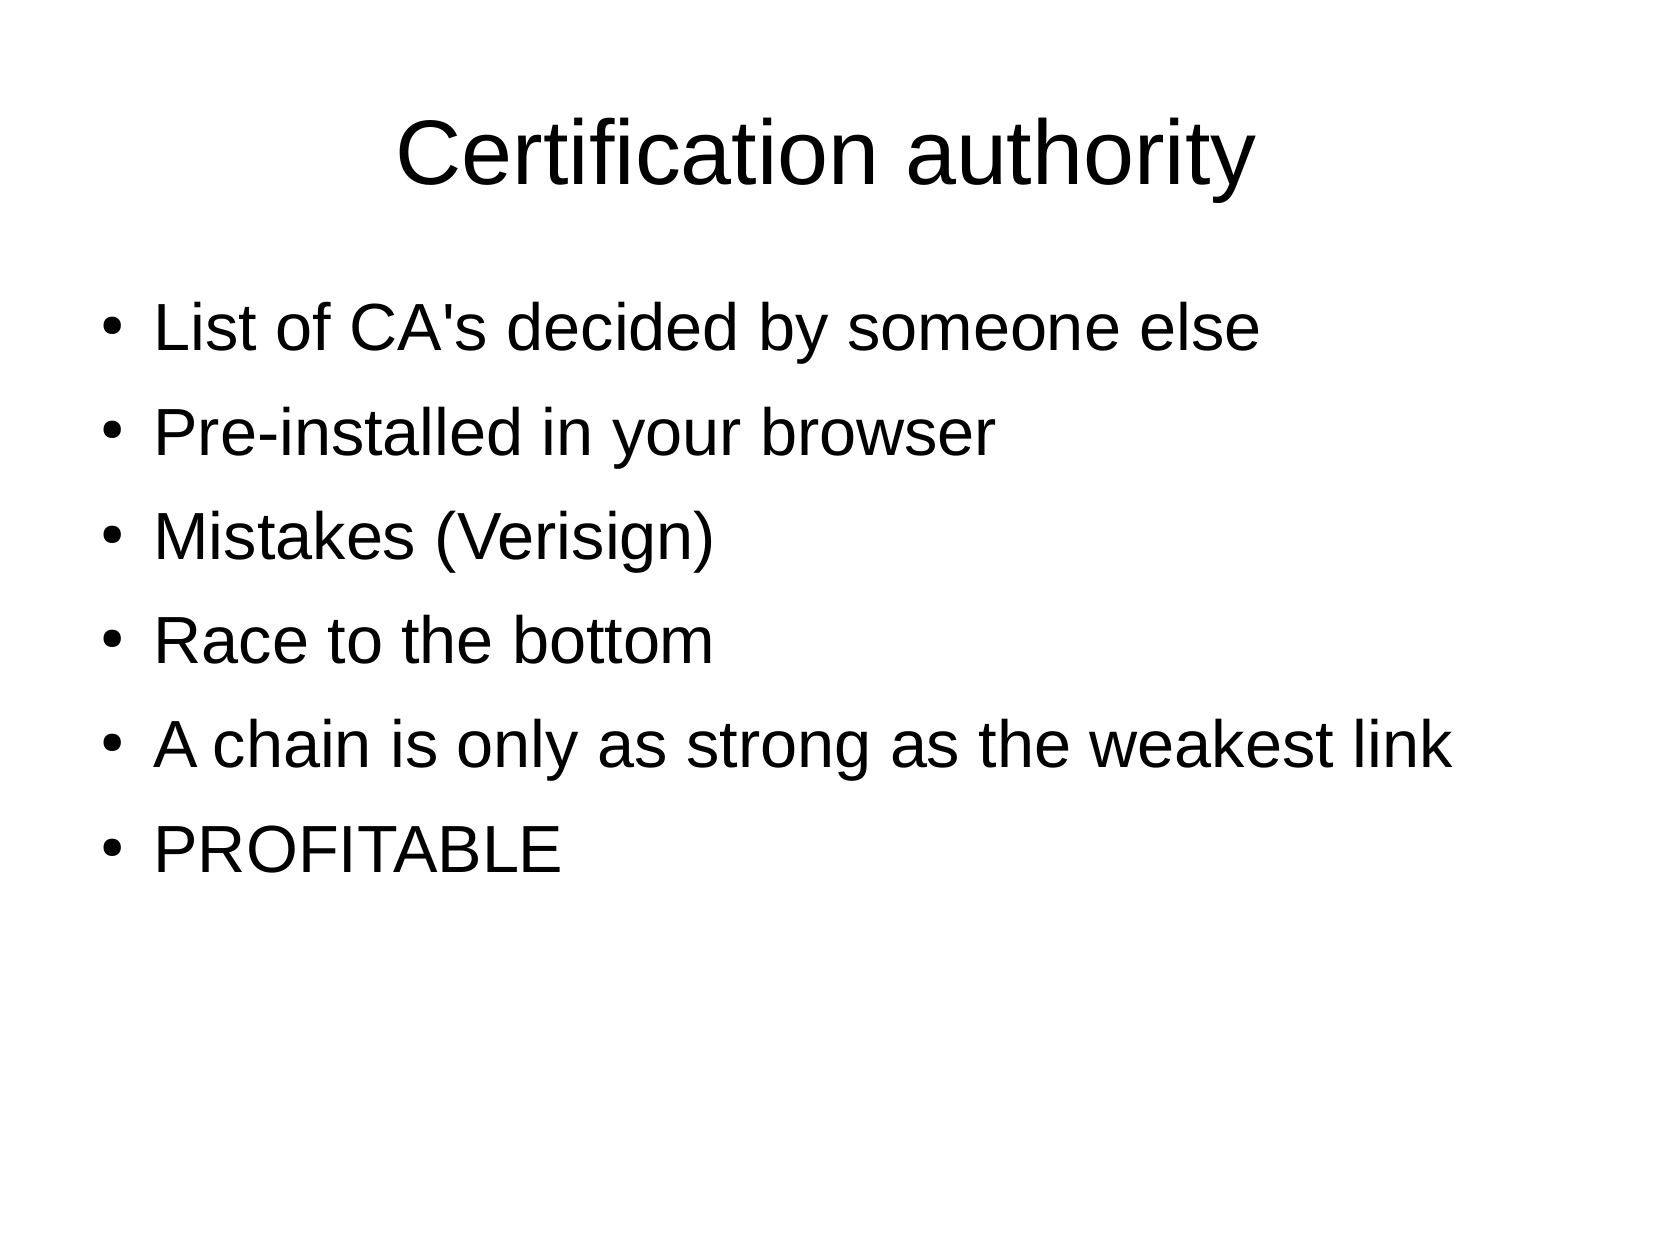

# Certification authority
List of CA's decided by someone else
Pre-installed in your browser
Mistakes (Verisign)
Race to the bottom
A chain is only as strong as the weakest link
PROFITABLE